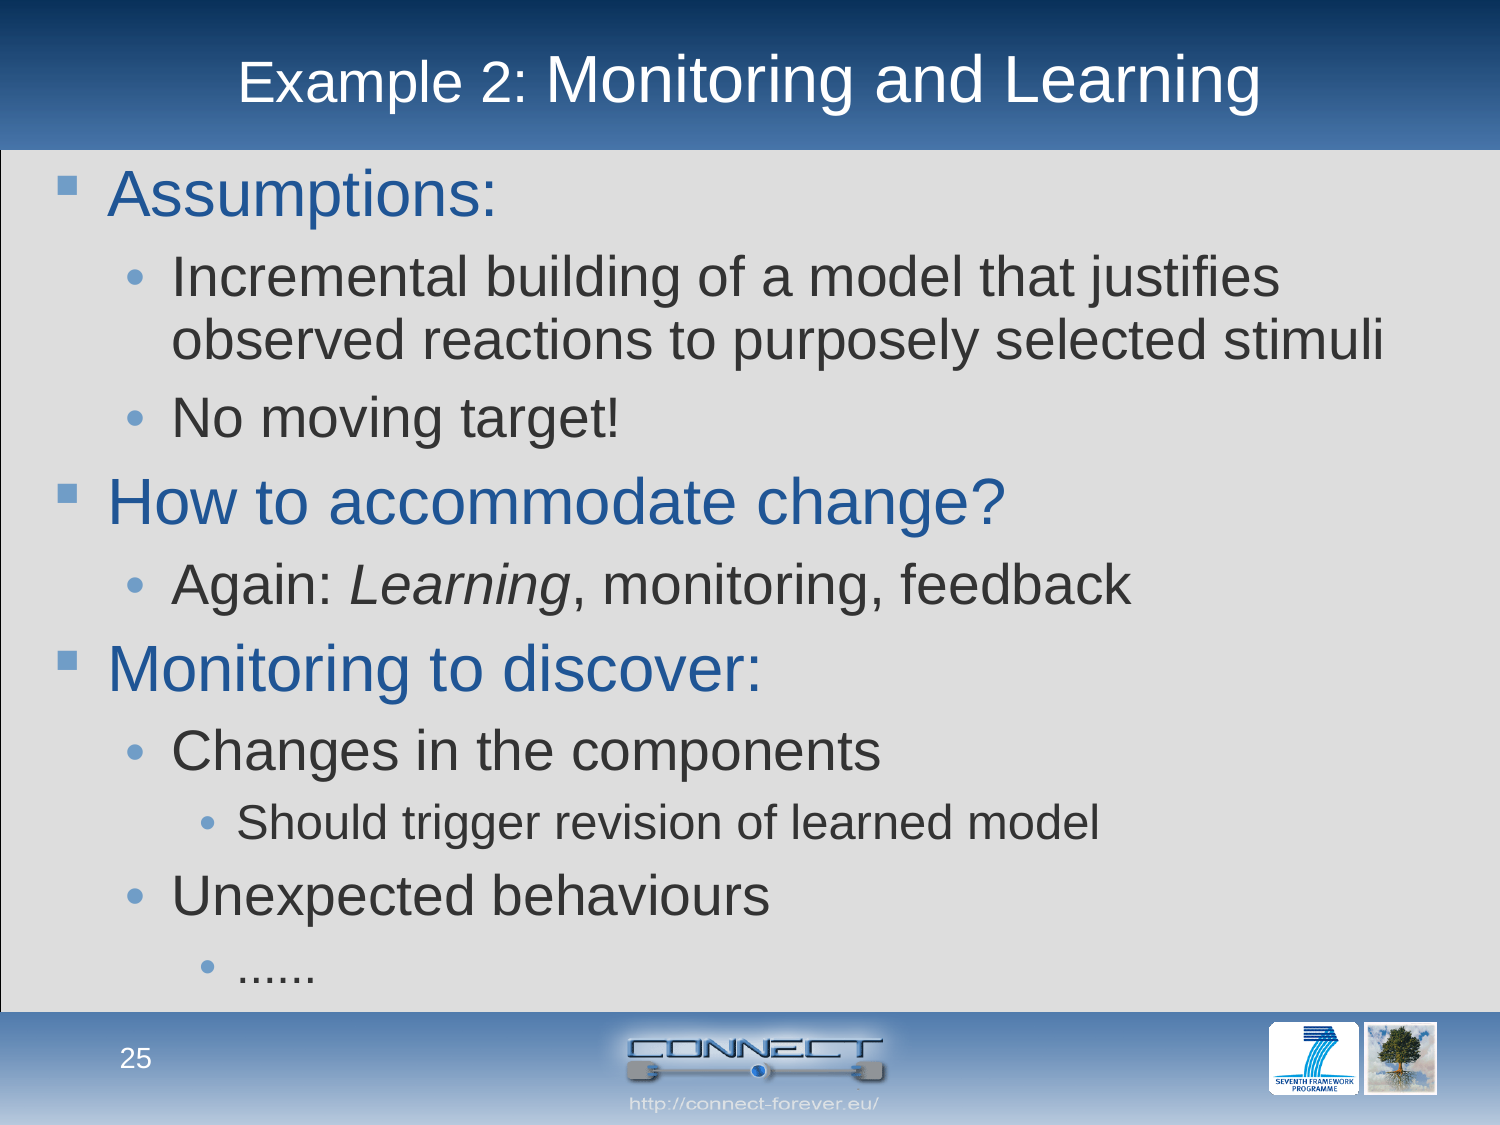

# Example 2: Monitoring and Learning
Assumptions:
Incremental building of a model that justifies observed reactions to purposely selected stimuli
No moving target!
How to accommodate change?
Again: Learning, monitoring, feedback
Monitoring to discover:
Changes in the components
Should trigger revision of learned model
Unexpected behaviours
......
25